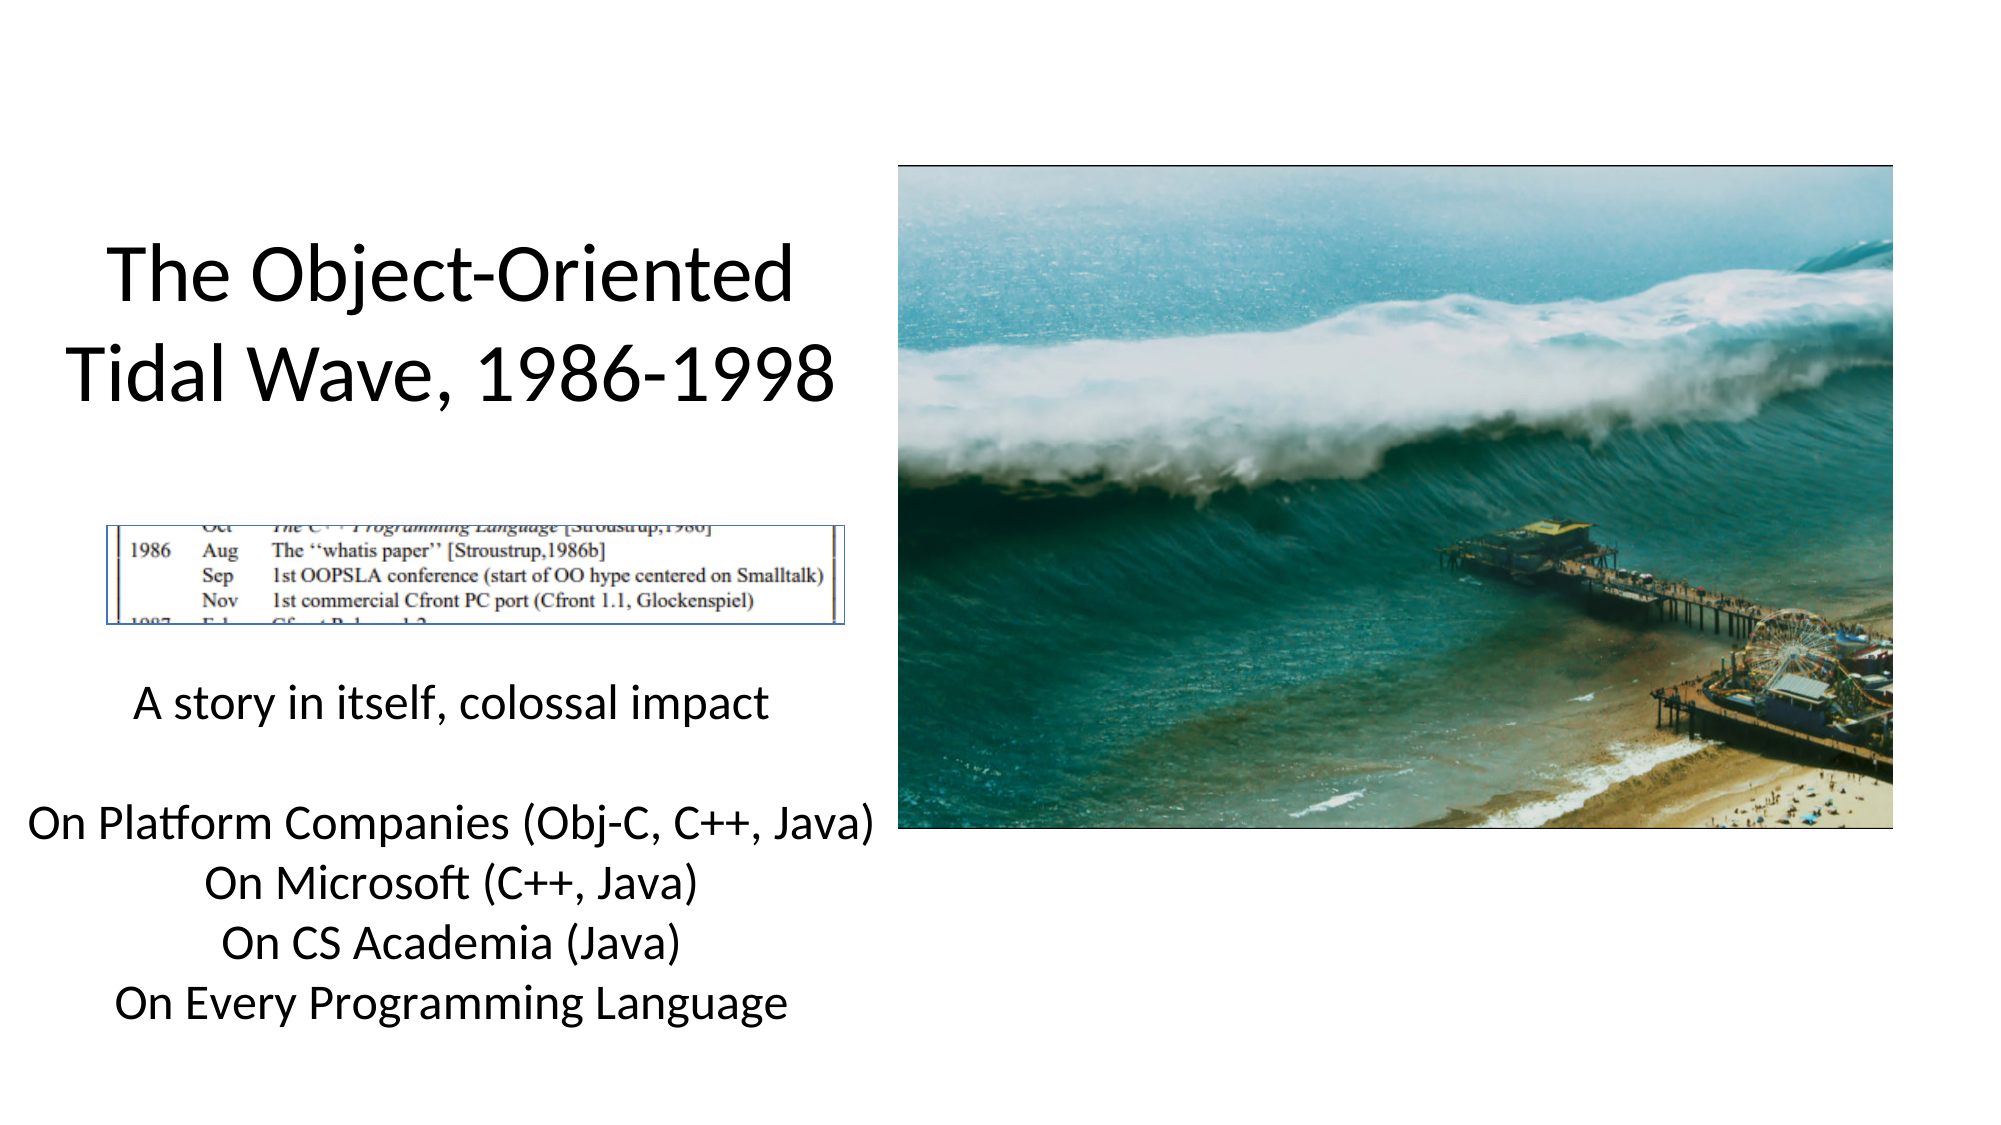

The Object-Oriented Tidal Wave, 1986-1998
A story in itself, colossal impact
On Platform Companies (Obj-C, C++, Java)
On Microsoft (C++, Java)
On CS Academia (Java)
On Every Programming Language